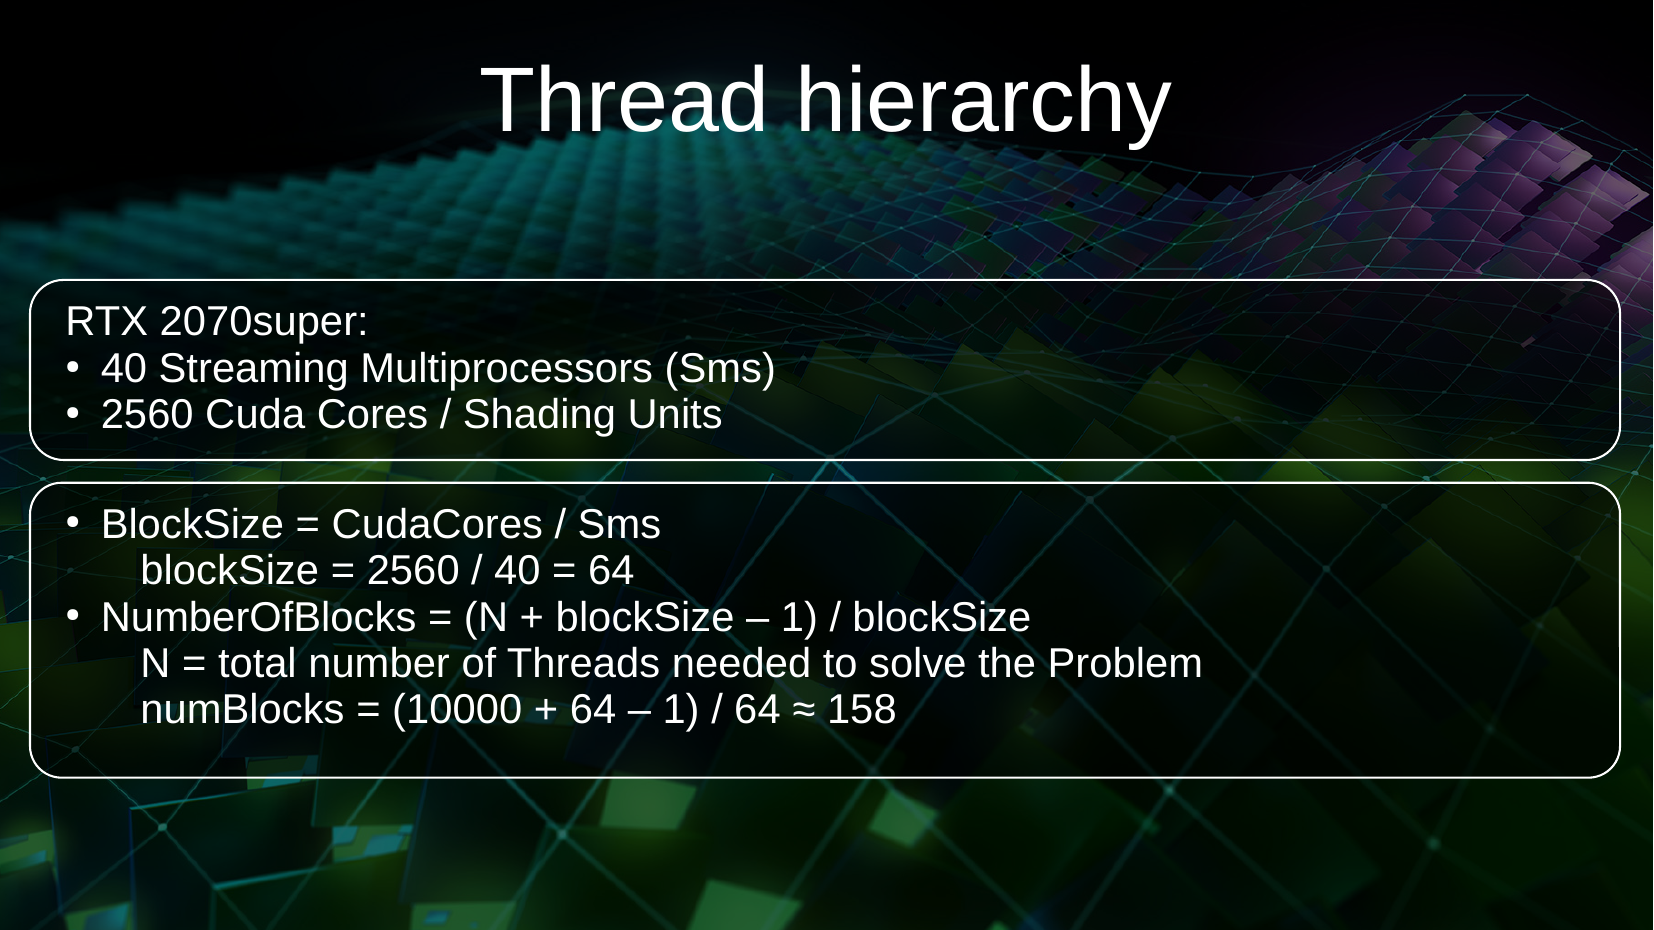

# Thread hierarchy
RTX 2070super:
40 Streaming Multiprocessors (Sms)
2560 Cuda Cores / Shading Units
BlockSize = CudaCores / Sms
	blockSize = 2560 / 40 = 64
NumberOfBlocks = (N + blockSize – 1) / blockSize
	N = total number of Threads needed to solve the Problem
	numBlocks = (10000 + 64 – 1) / 64 ≈ 158